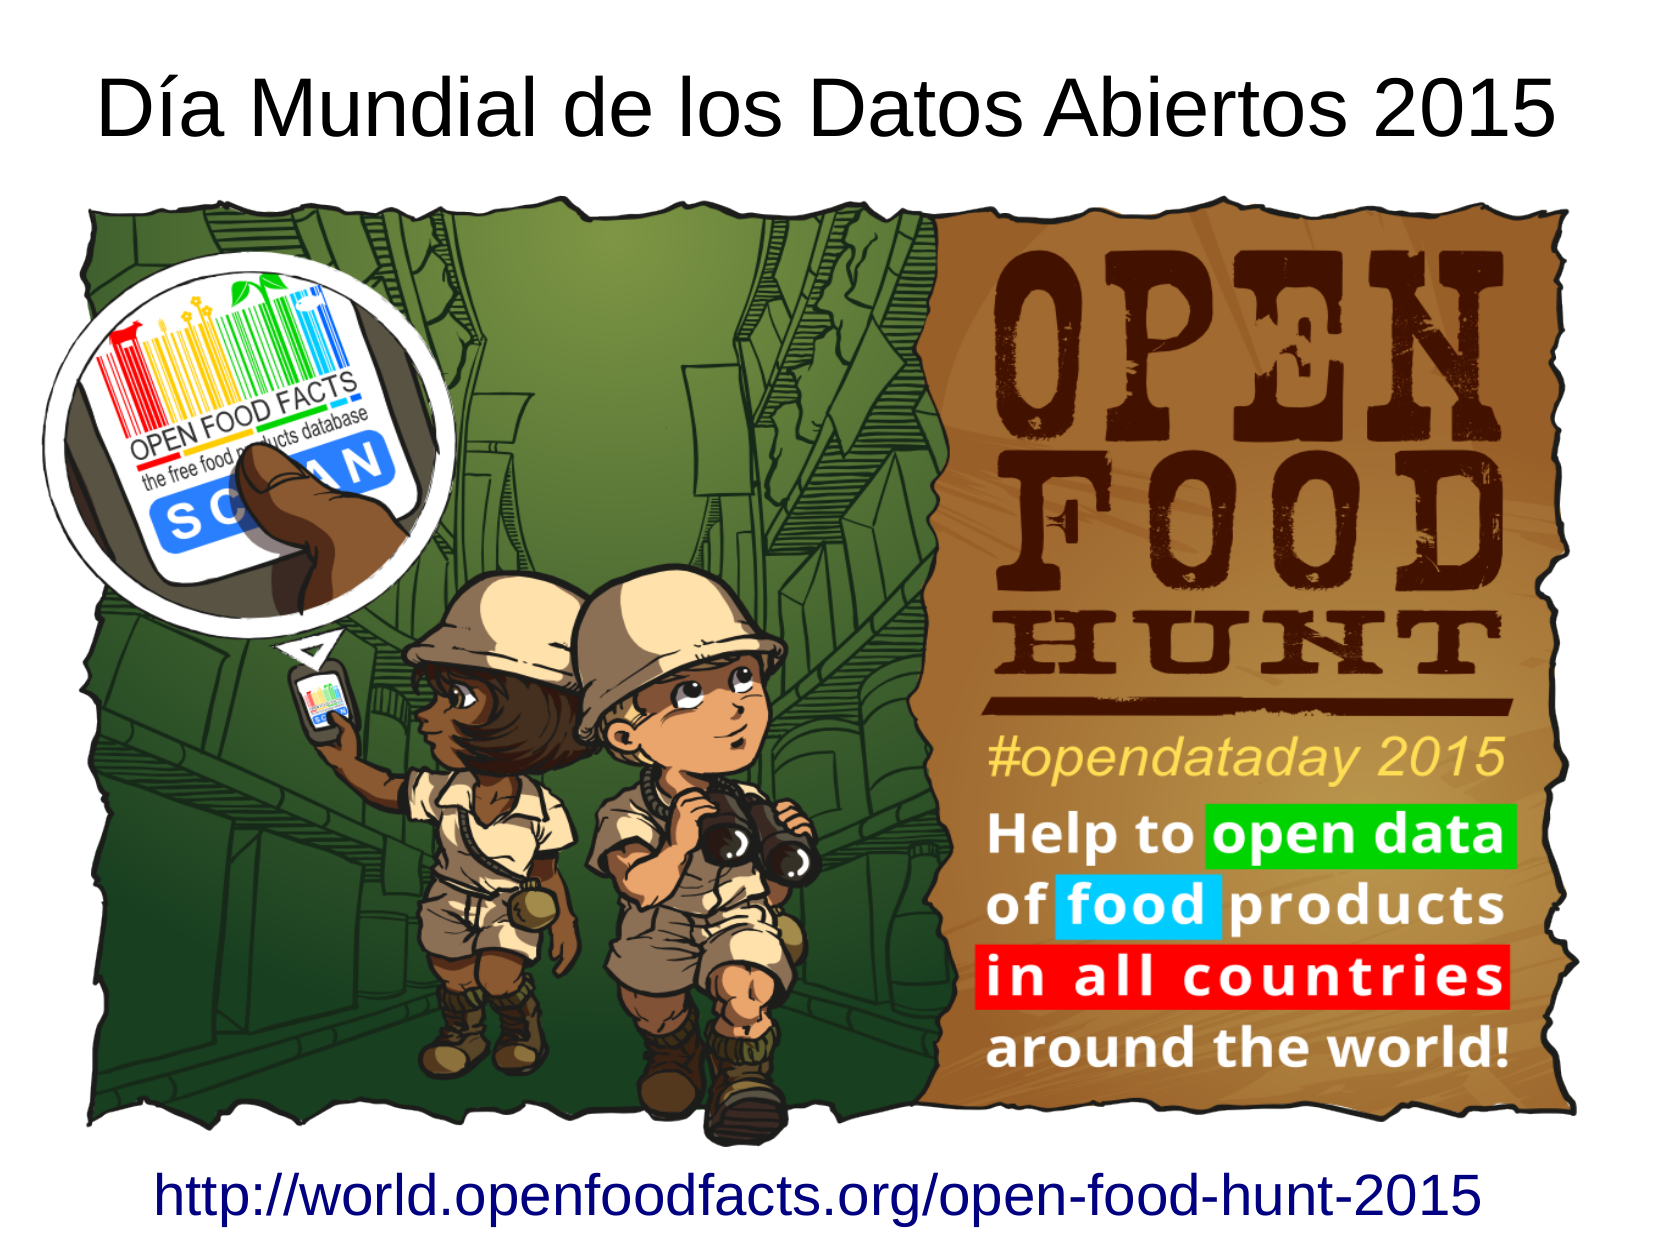

# Día Mundial de los Datos Abiertos 2015
http://world.openfoodfacts.org/open-food-hunt-2015